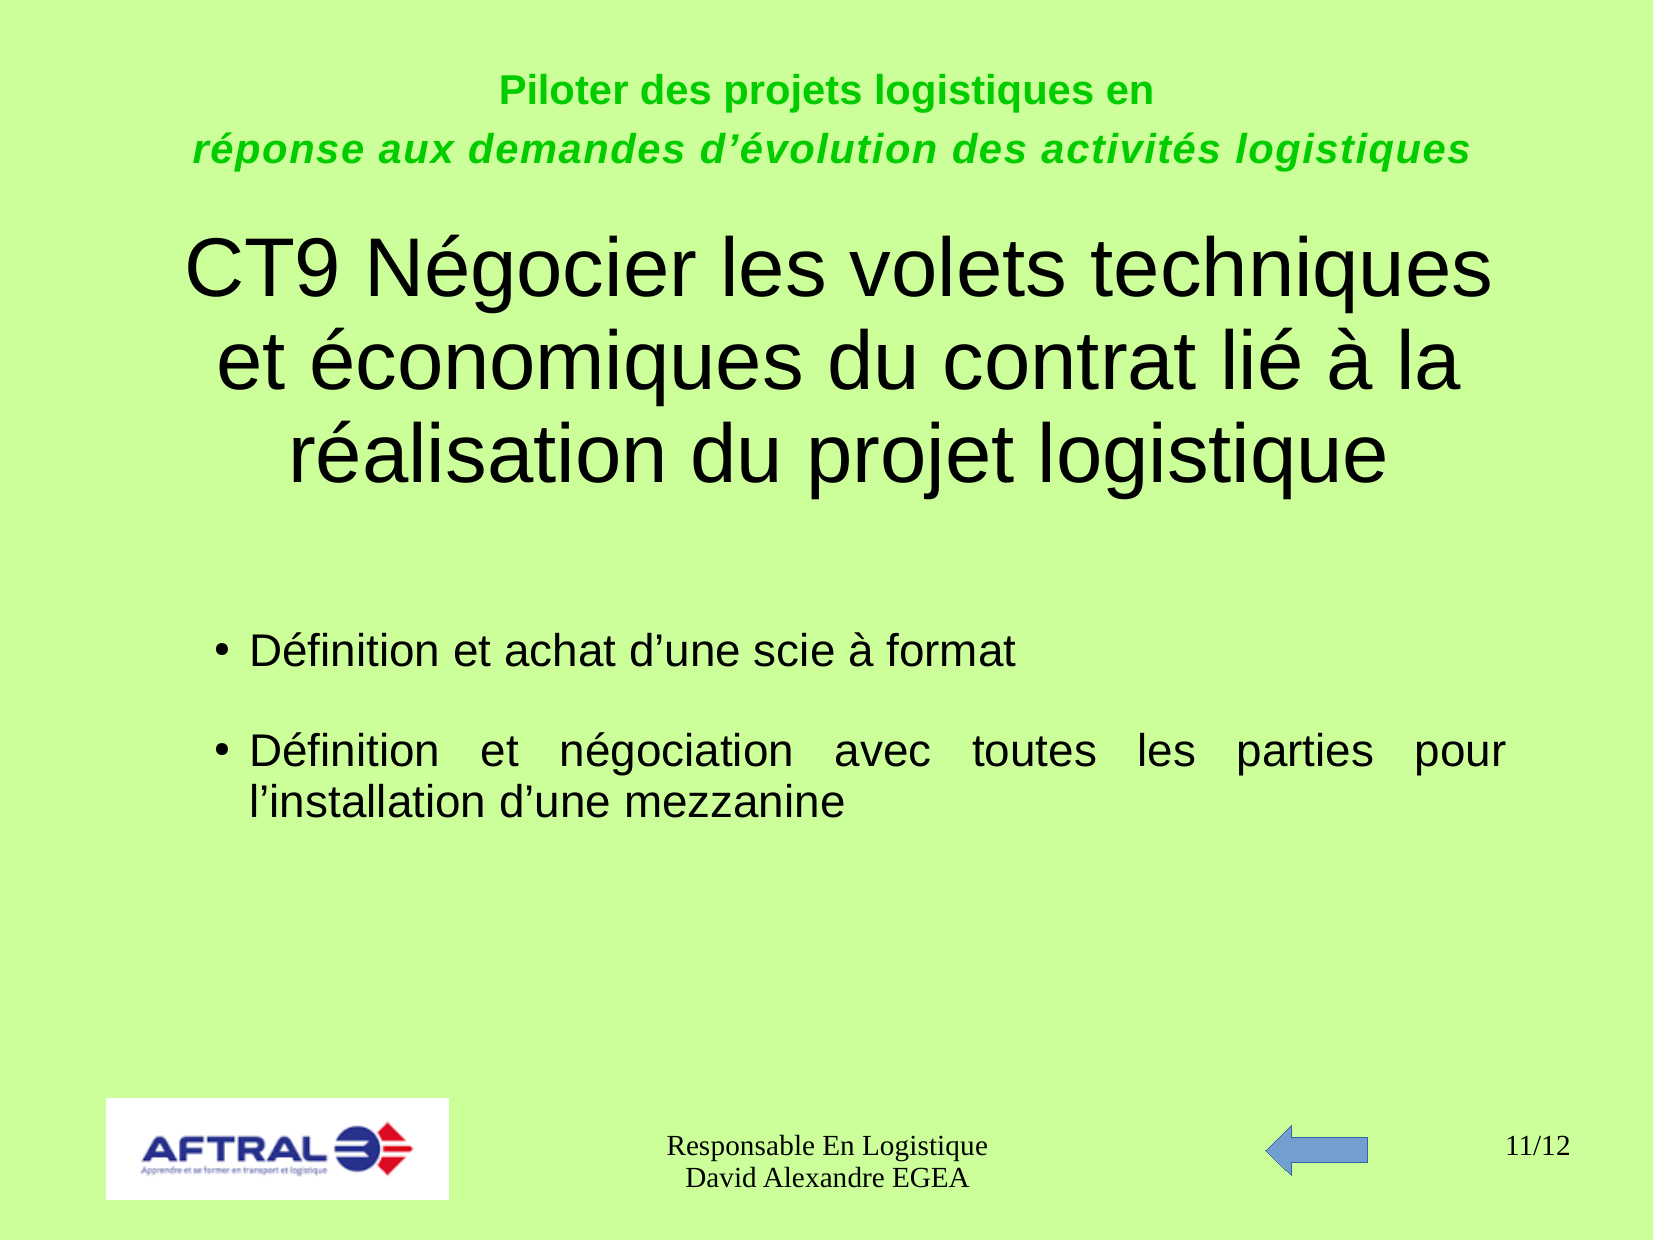

Piloter des projets logistiques en
réponse aux demandes d’évolution des activités logistiques
CT9 Négocier les volets techniques et économiques du contrat lié à la réalisation du projet logistique
Définition et achat d’une scie à format
Définition et négociation avec toutes les parties pour l’installation d’une mezzanine
Responsable En Logistique EGEA
11